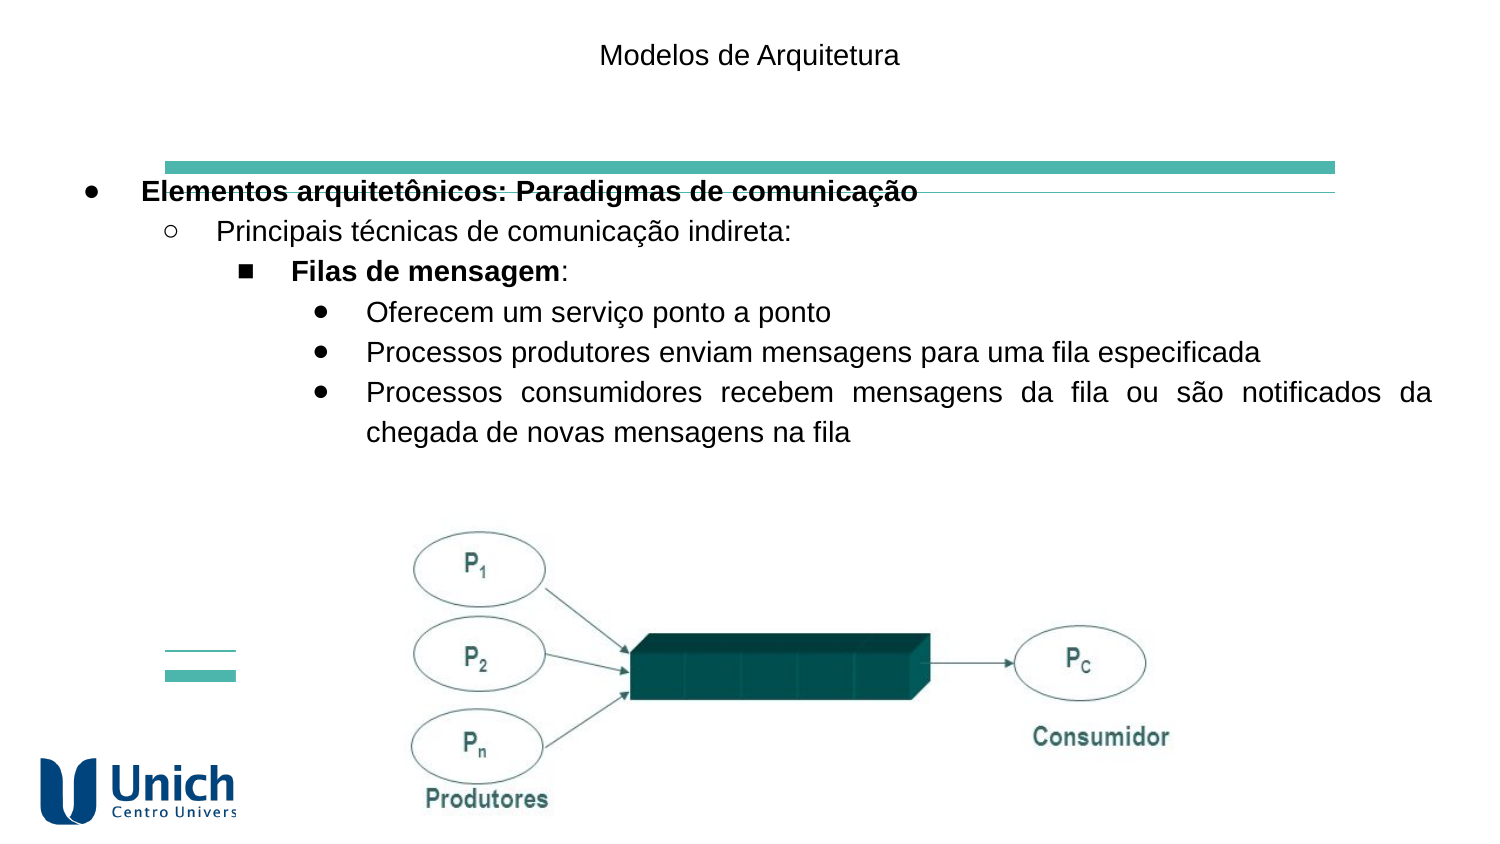

# Modelos de Arquitetura
Elementos arquitetônicos: Paradigmas de comunicação
Principais técnicas de comunicação indireta:
Filas de mensagem:
Oferecem um serviço ponto a ponto
Processos produtores enviam mensagens para uma fila especificada
Processos consumidores recebem mensagens da fila ou são notificados da chegada de novas mensagens na fila